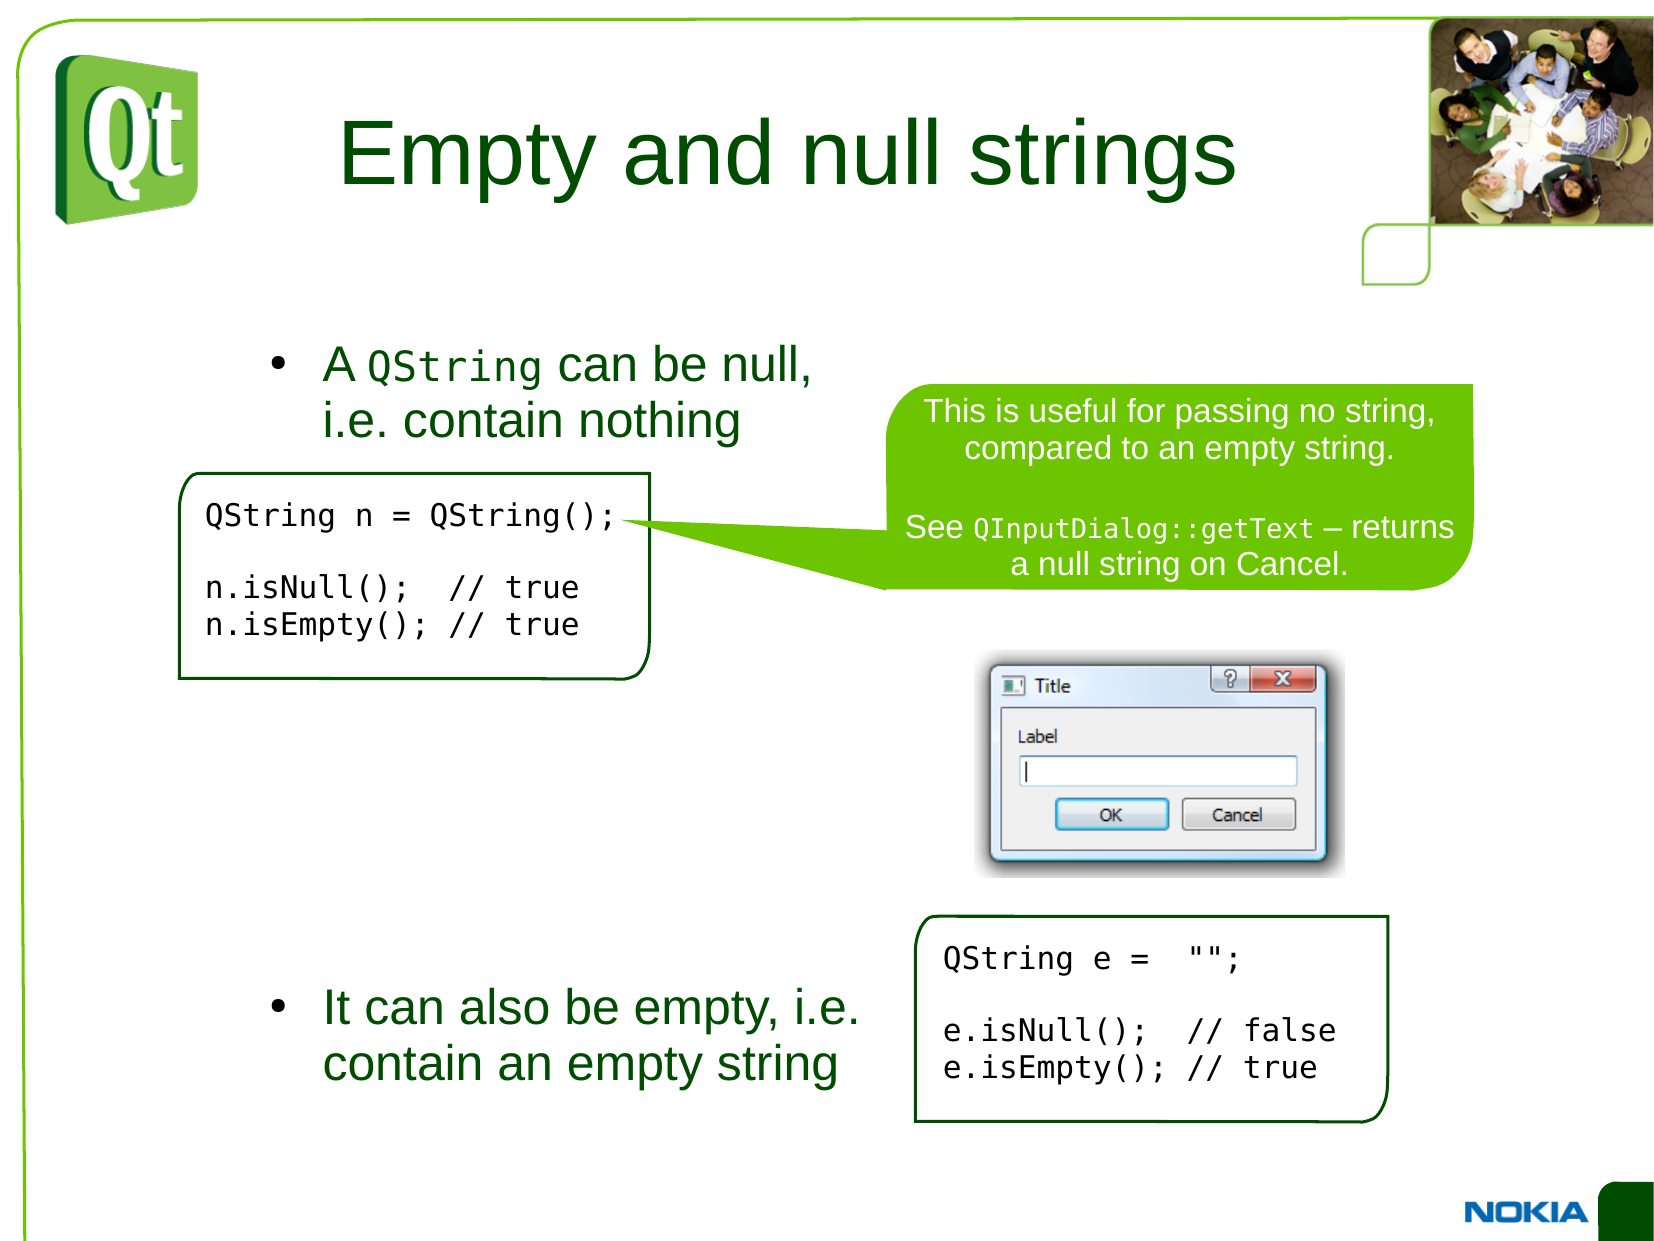

# Empty and null strings
A QString can be null,
i.e. contain nothing
It can also be empty, i.e.
contain an empty string
This is useful for passing no string,
compared to an empty string.
See QInputDialog::getText – returns
a null string on Cancel.
QString n = QString();
n.isNull(); // true
n.isEmpty(); // true
QString e = "";
e.isNull(); // false
e.isEmpty(); // true